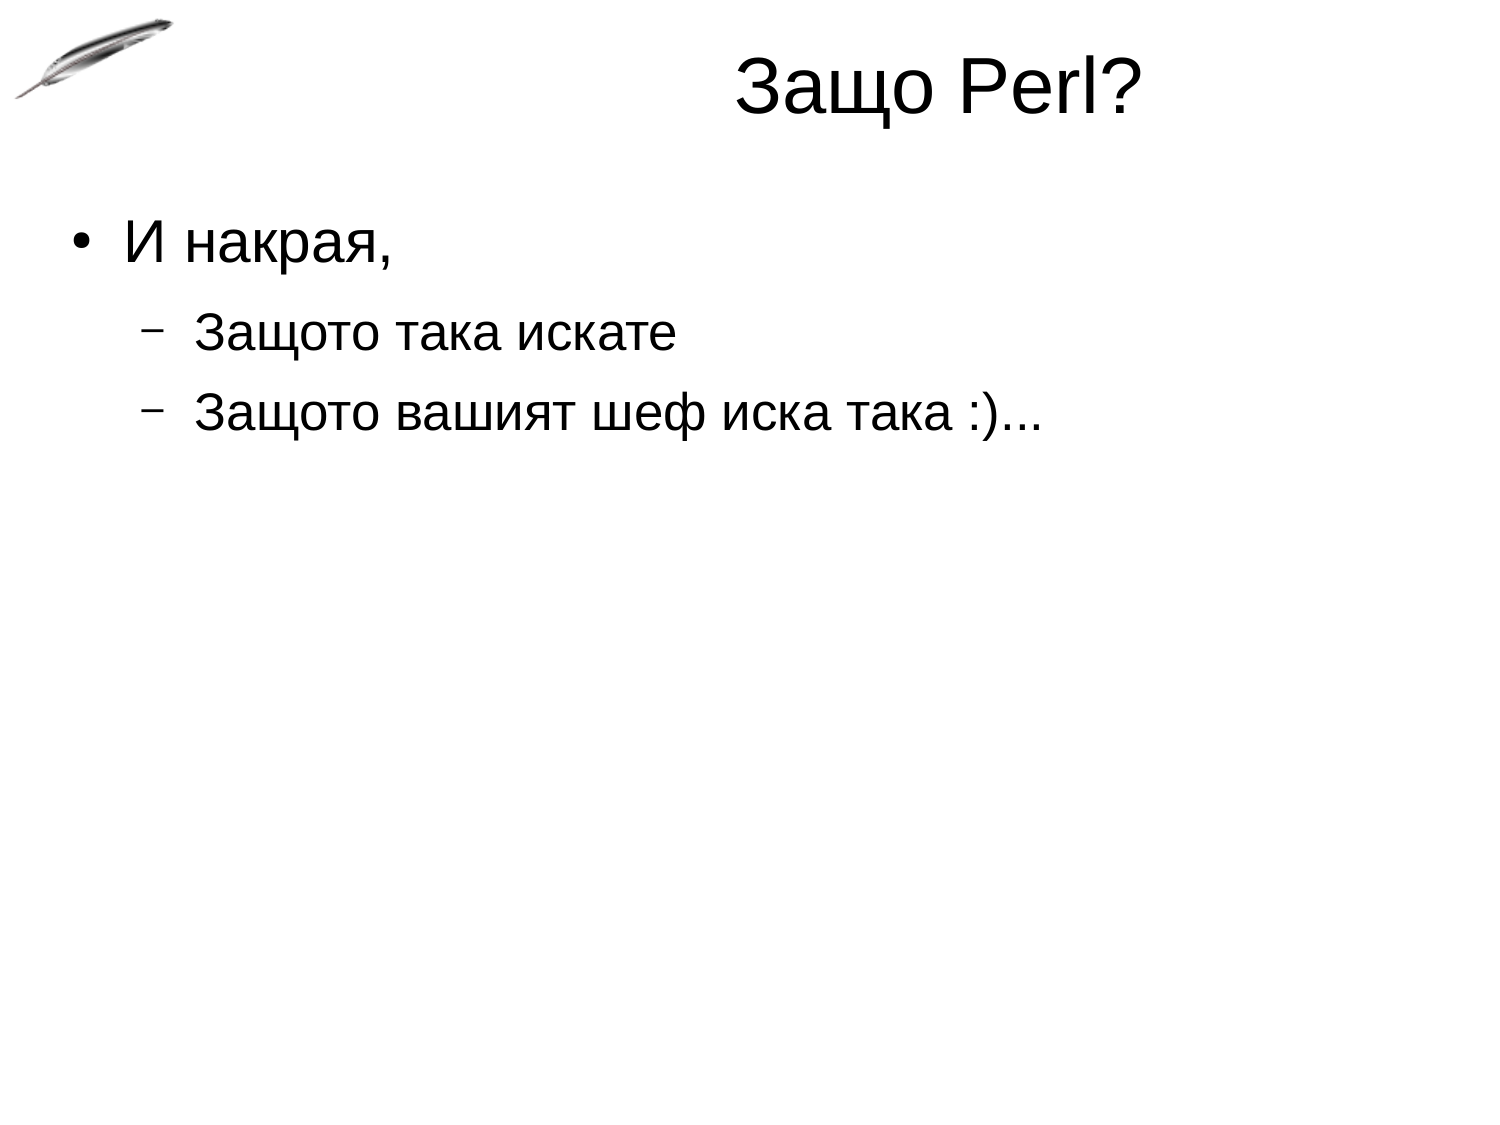

# Защо Perl?
И накрая,
Защото така искате
Защото вашият шеф иска така :)...